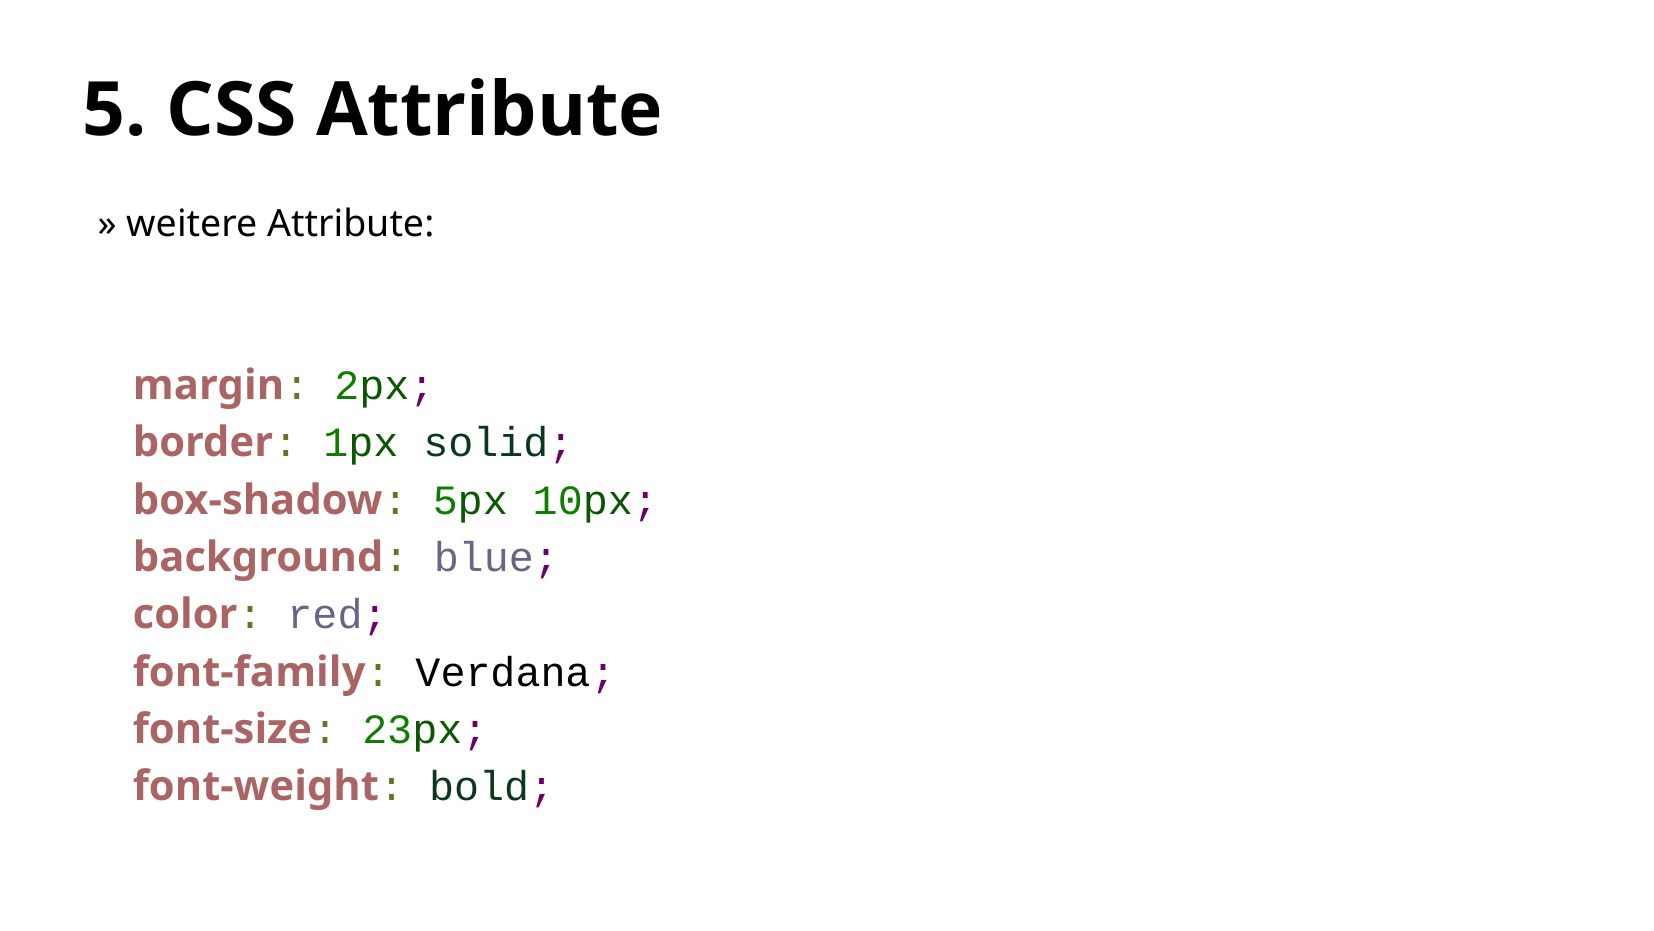

# 5. CSS Attribute
» weitere Attribute:
margin: 2px;
border: 1px solid;
box-shadow: 5px 10px;
background: blue;
color: red;
font-family: Verdana;
font-size: 23px;
font-weight: bold;